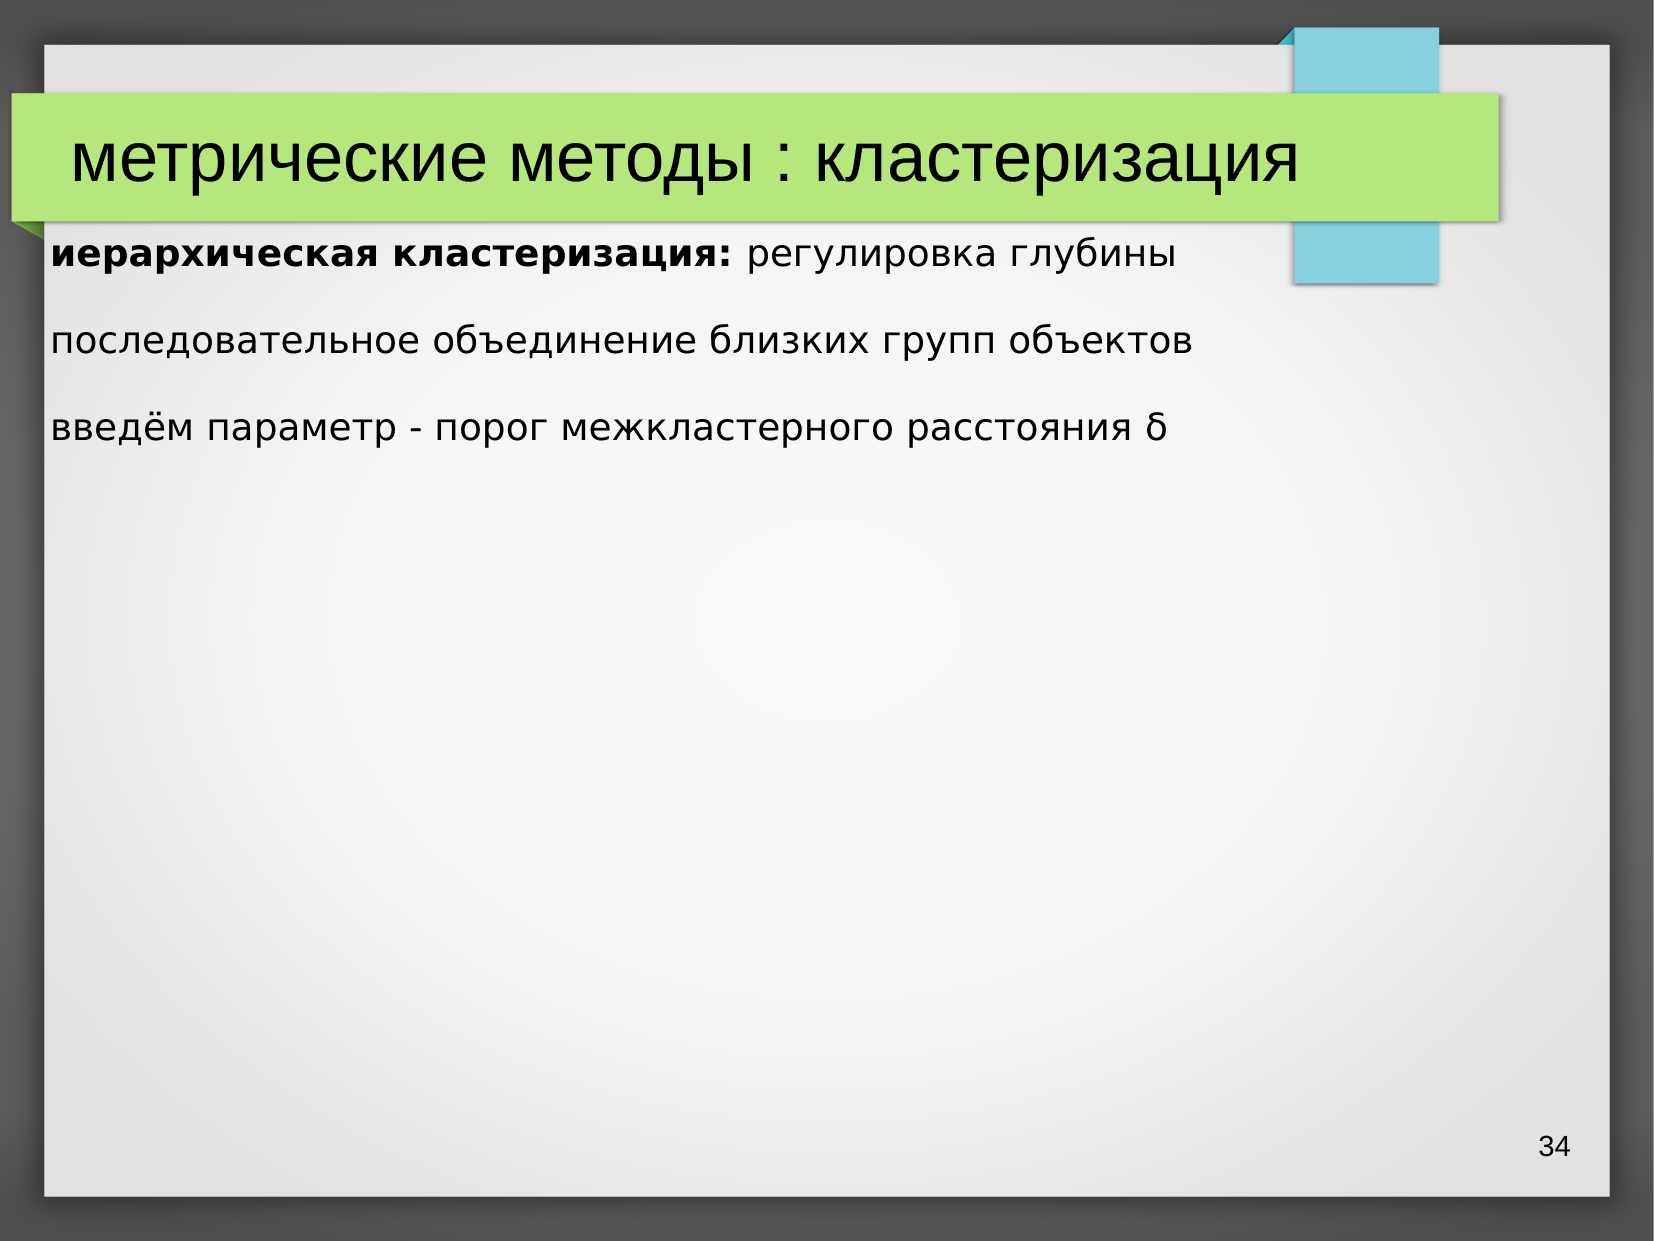

# метрические методы : кластеризация
иерархическая кластеризация: регулировка глубины
последовательное объединение близких групп объектов
введём параметр - порог межкластерного расстояния δ
34